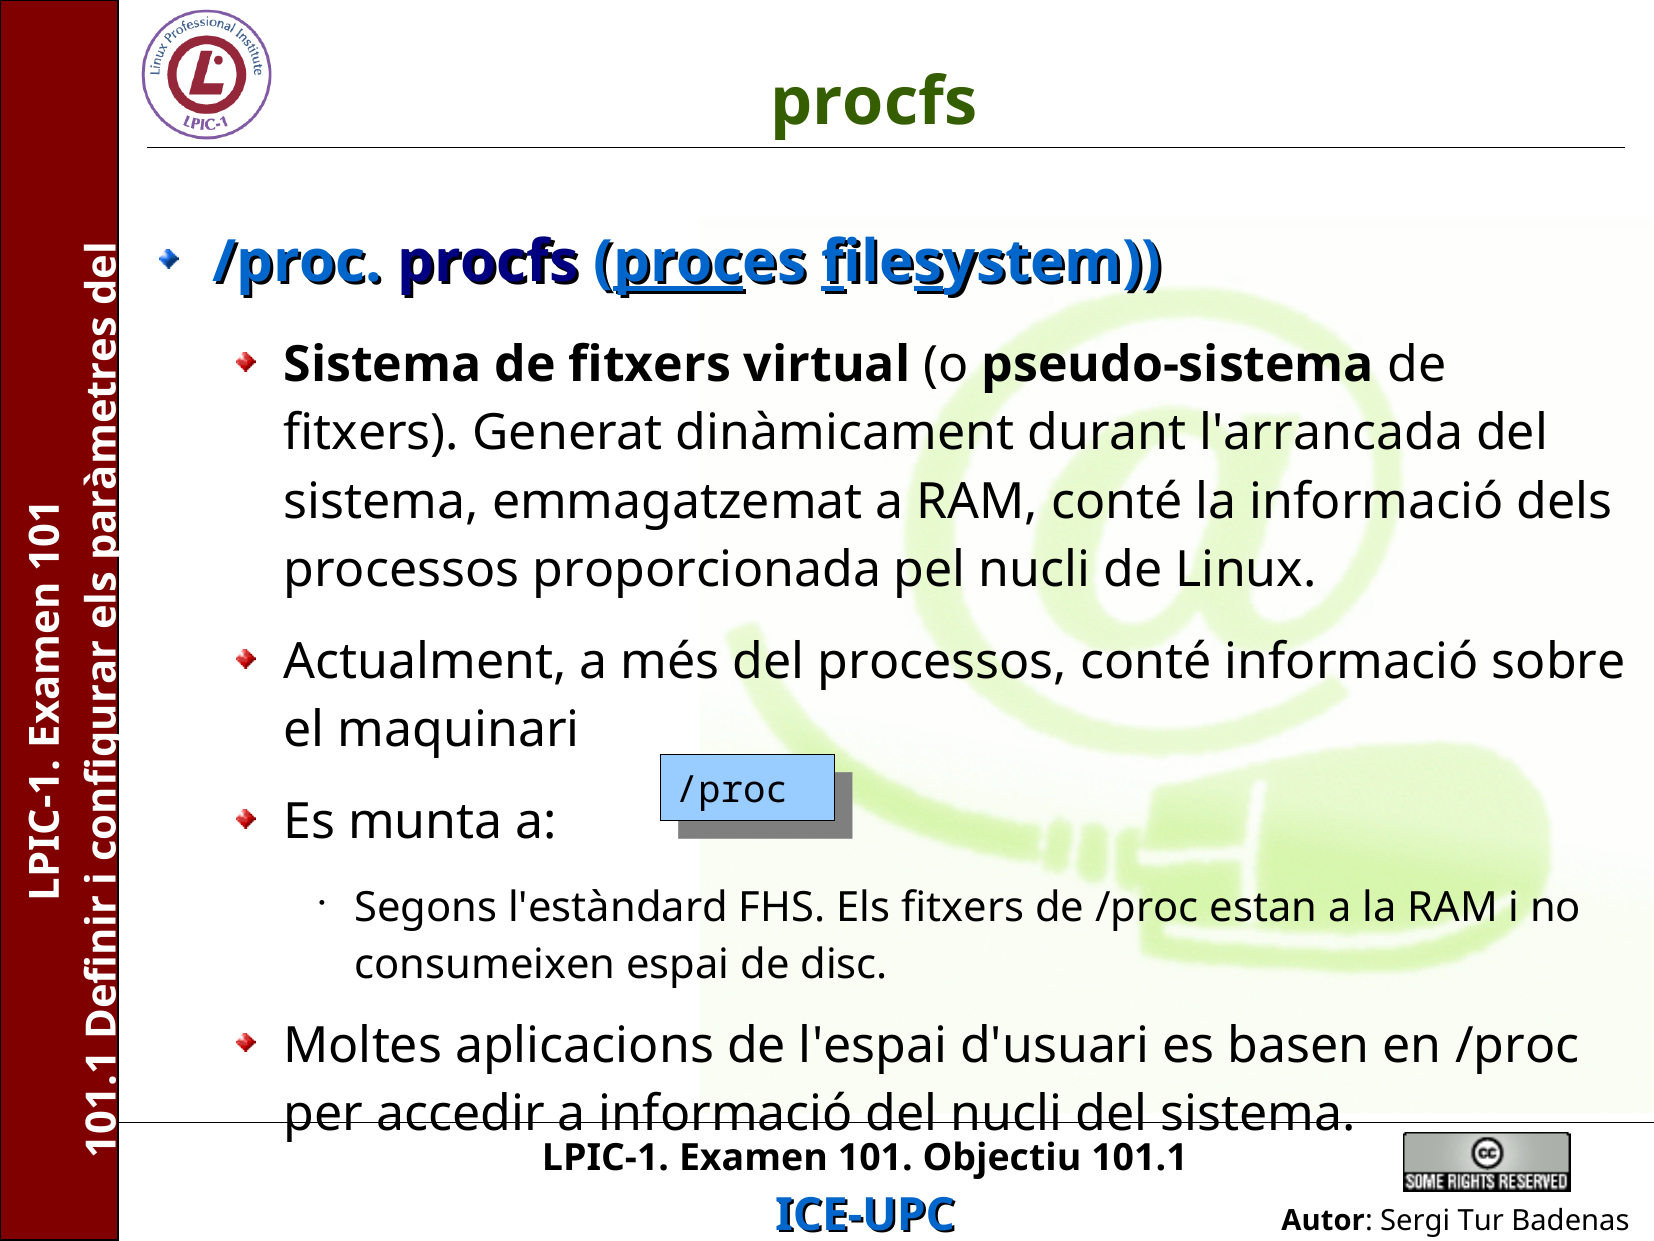

# procfs
/proc. procfs (proces filesystem))
Sistema de fitxers virtual (o pseudo-sistema de fitxers). Generat dinàmicament durant l'arrancada del sistema, emmagatzemat a RAM, conté la informació dels processos proporcionada pel nucli de Linux.
Actualment, a més del processos, conté informació sobre el maquinari
Es munta a:
Segons l'estàndard FHS. Els fitxers de /proc estan a la RAM i no consumeixen espai de disc.
Moltes aplicacions de l'espai d'usuari es basen en /proc per accedir a informació del nucli del sistema.
/proc